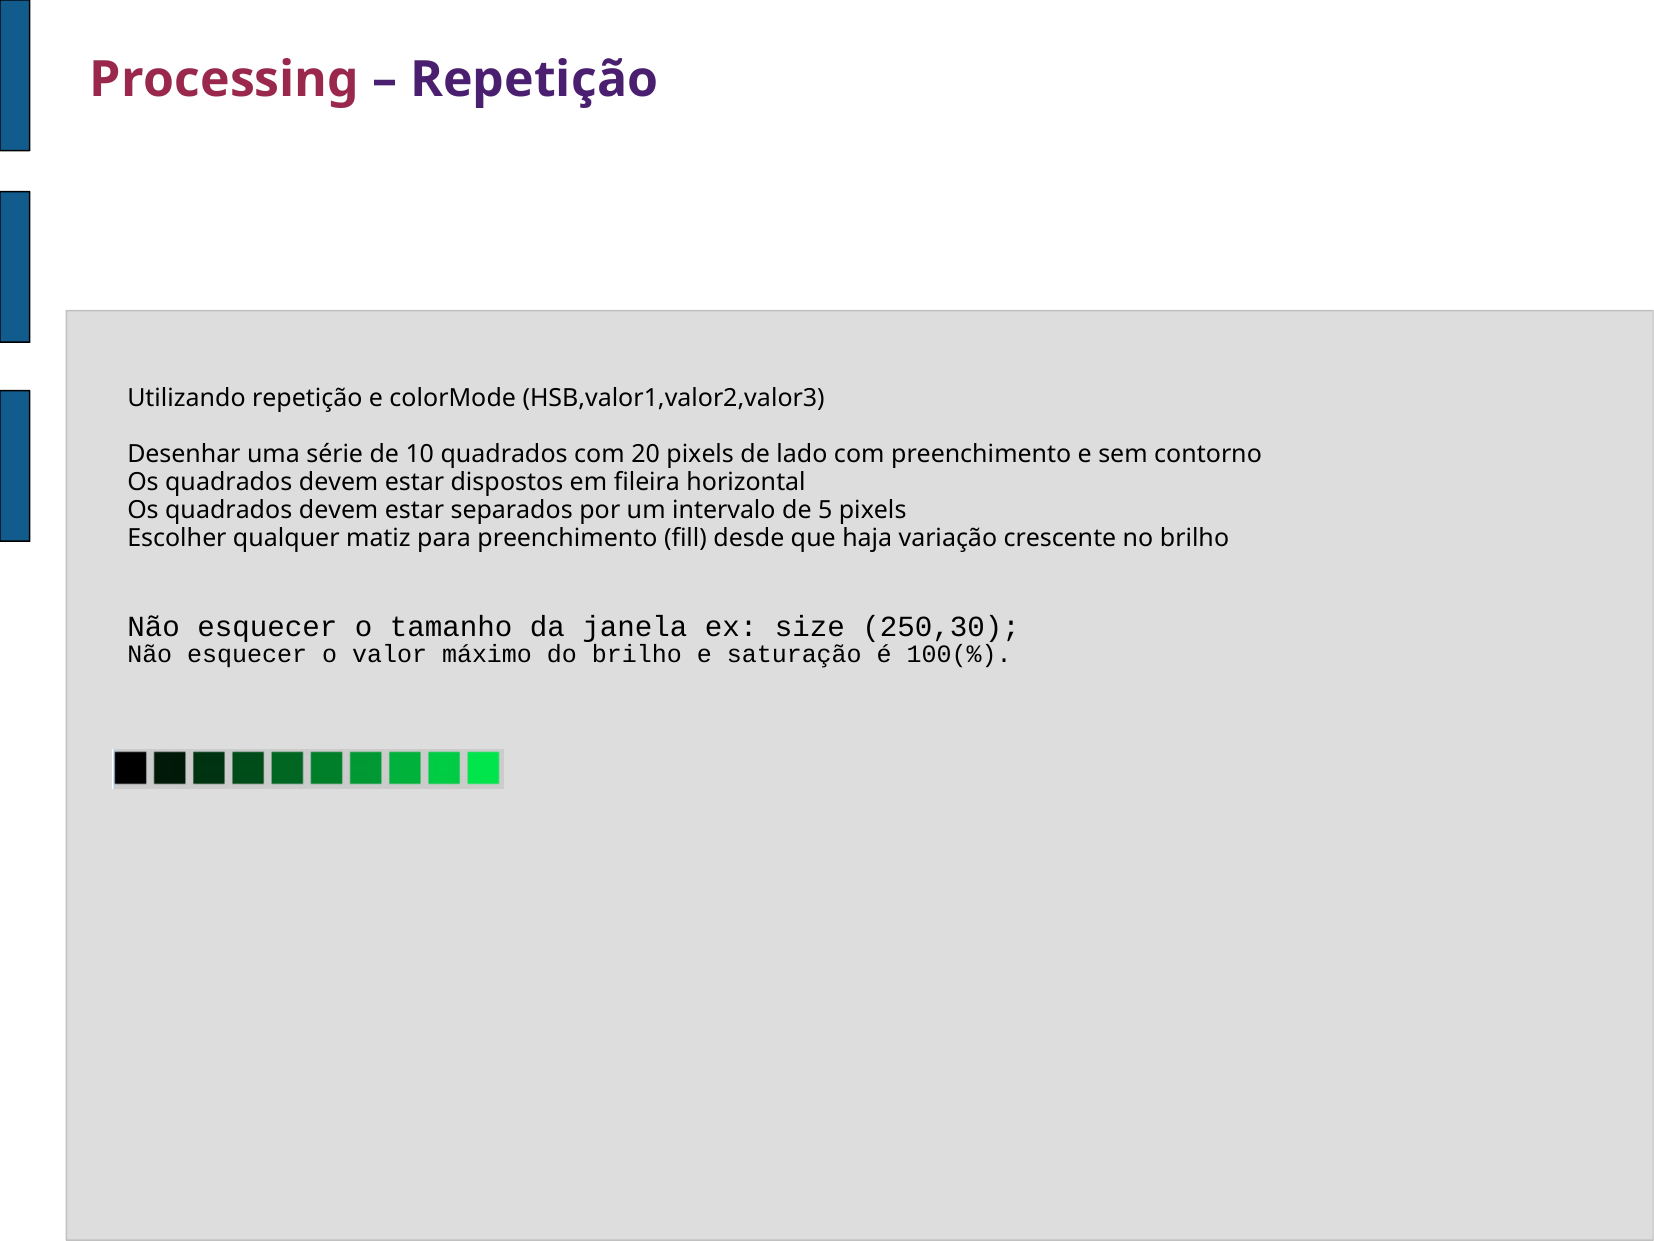

Processing – Repetição
Utilizando repetição e colorMode (HSB,valor1,valor2,valor3)
Desenhar uma série de 10 quadrados com 20 pixels de lado com preenchimento e sem contorno
Os quadrados devem estar dispostos em fileira horizontal
Os quadrados devem estar separados por um intervalo de 5 pixels
Escolher qualquer matiz para preenchimento (fill) desde que haja variação crescente no brilho
Não esquecer o tamanho da janela ex: size (250,30);
Não esquecer o valor máximo do brilho e saturação é 100(%).